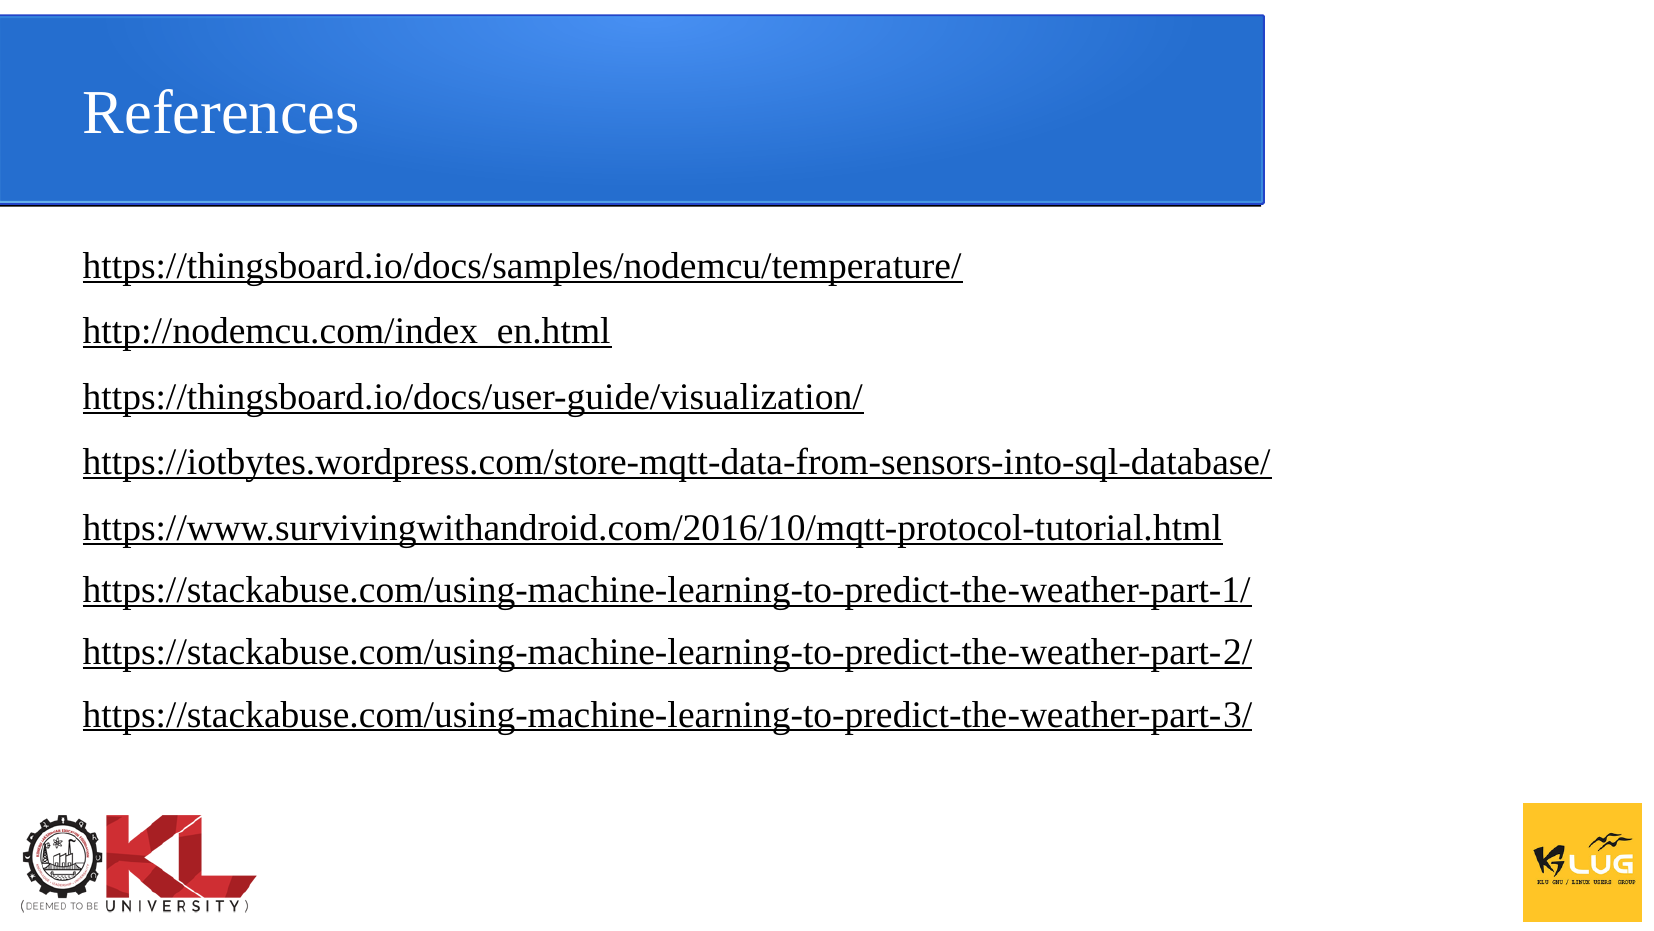

# References
https://thingsboard.io/docs/samples/nodemcu/temperature/
http://nodemcu.com/index_en.html
https://thingsboard.io/docs/user-guide/visualization/
https://iotbytes.wordpress.com/store-mqtt-data-from-sensors-into-sql-database/
https://www.survivingwithandroid.com/2016/10/mqtt-protocol-tutorial.html
https://stackabuse.com/using-machine-learning-to-predict-the-weather-part-1/
https://stackabuse.com/using-machine-learning-to-predict-the-weather-part-2/
https://stackabuse.com/using-machine-learning-to-predict-the-weather-part-3/